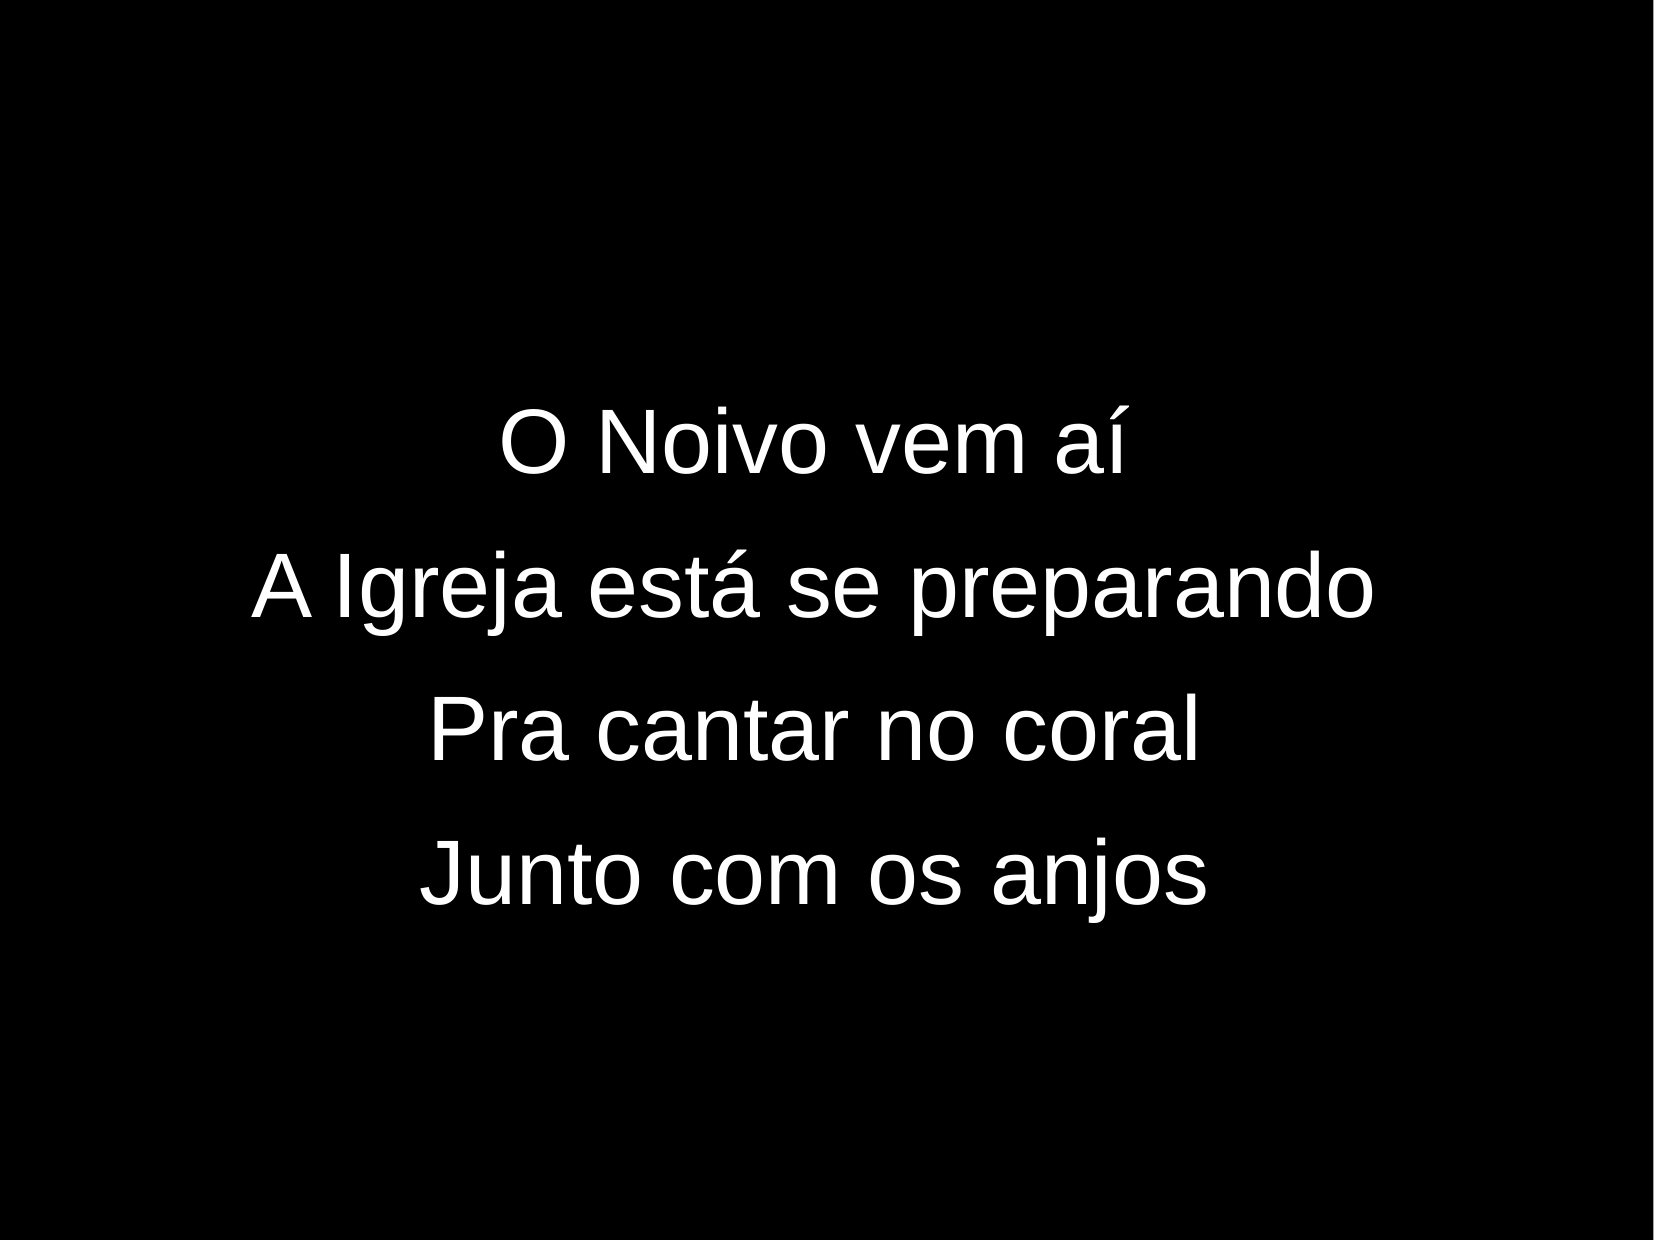

O Noivo vem aí
A Igreja está se preparando
Pra cantar no coral
Junto com os anjos